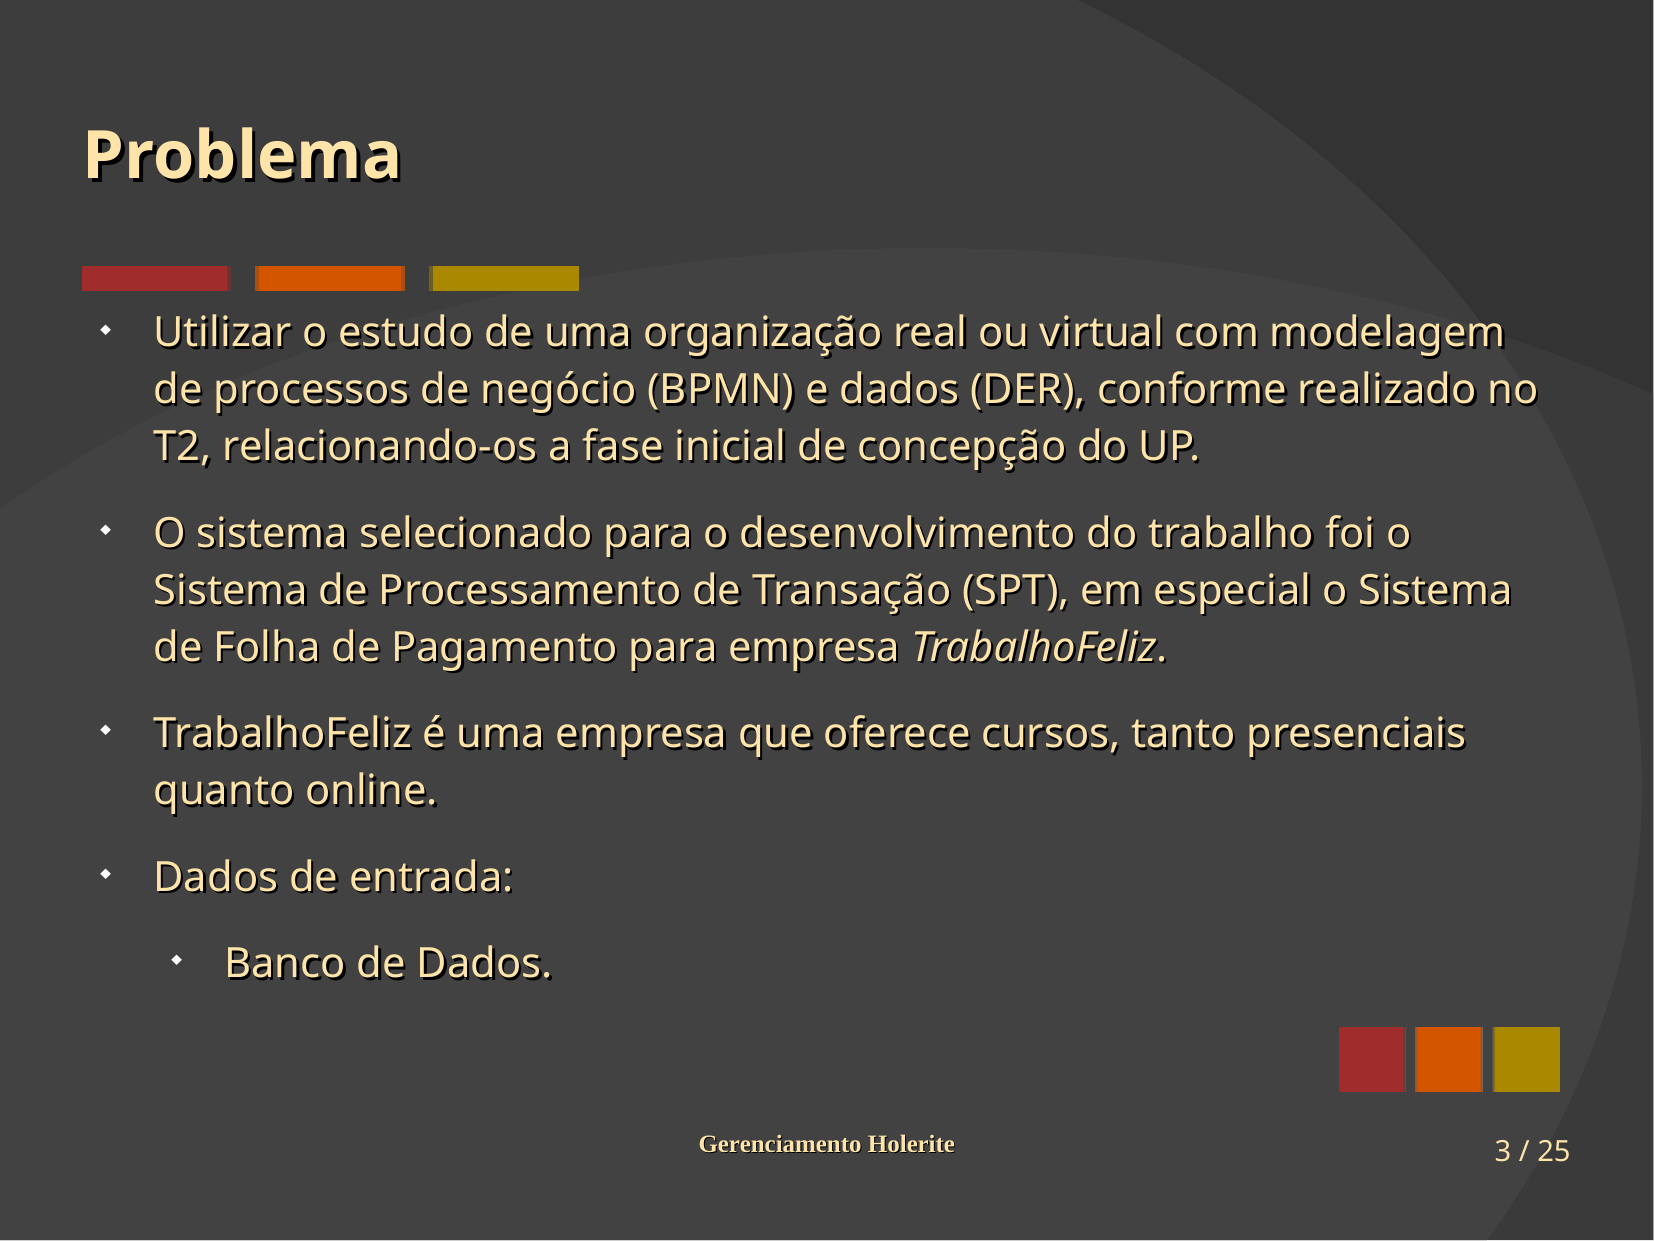

# Problema
Utilizar o estudo de uma organização real ou virtual com modelagem	 de processos de negócio (BPMN) e dados (DER), conforme realizado no T2, relacionando-os a fase inicial de concepção do UP.
O sistema selecionado para o desenvolvimento do trabalho foi o Sistema de Processamento de Transação (SPT), em especial o Sistema de Folha de Pagamento para empresa TrabalhoFeliz.
TrabalhoFeliz é uma empresa que oferece cursos, tanto presenciais quanto online.
Dados de entrada:
Banco de Dados.
3